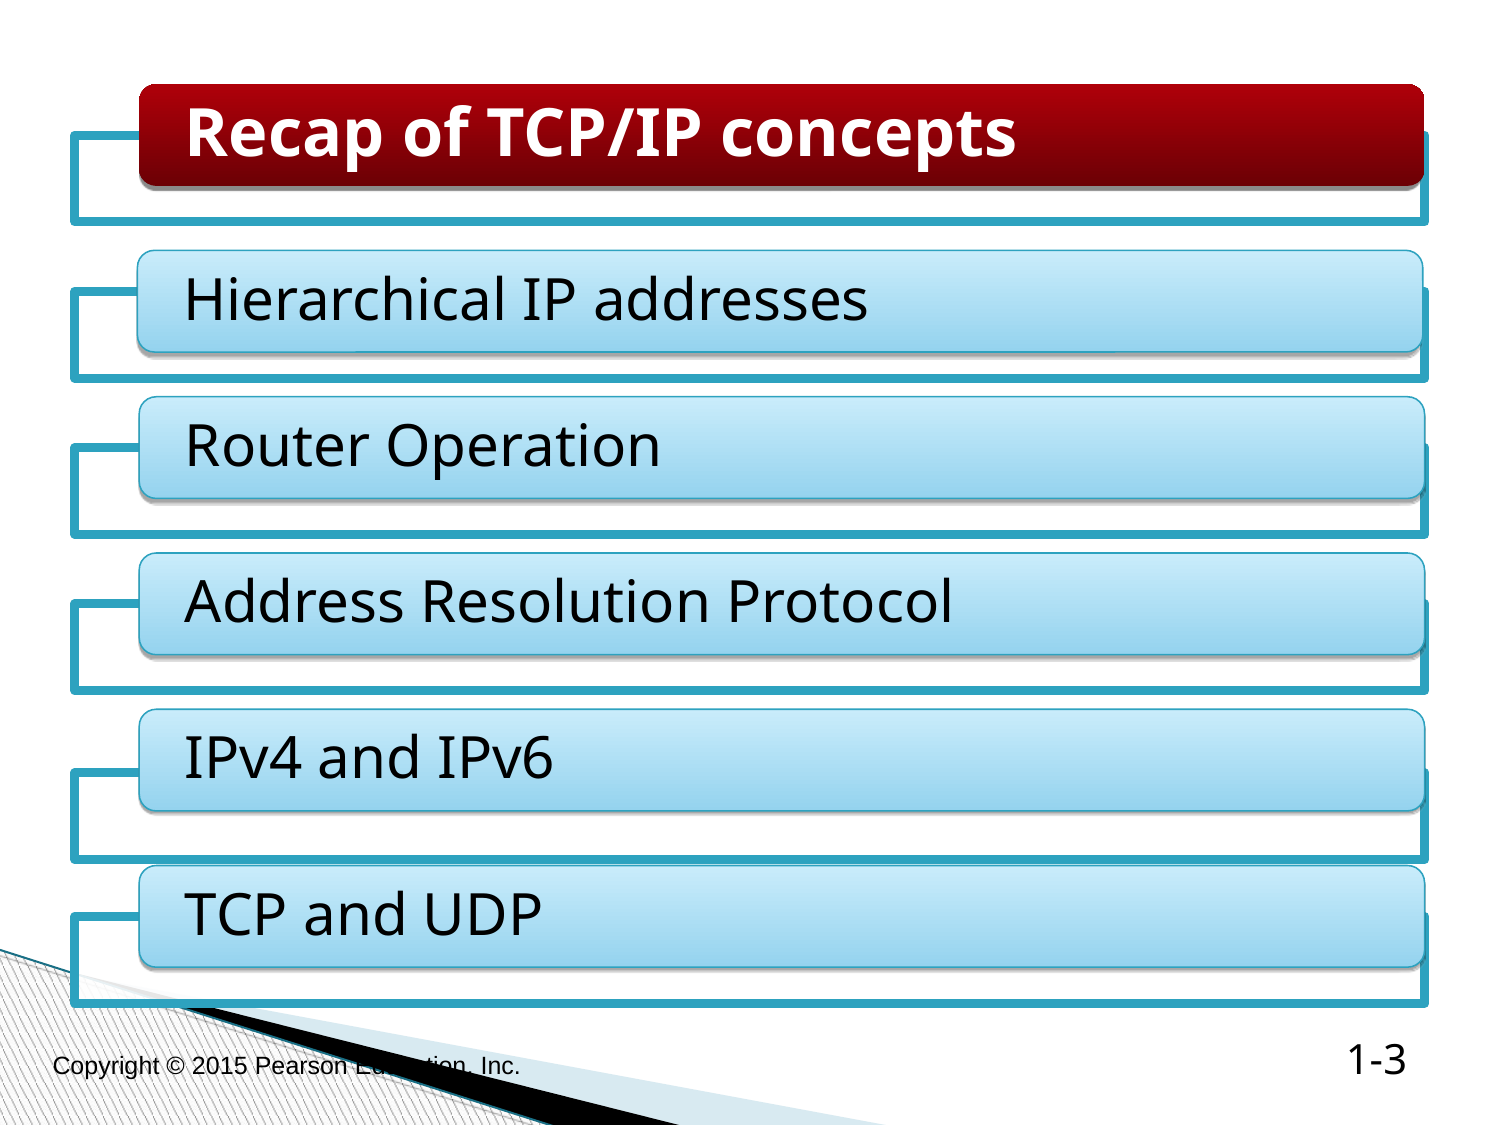

Recap of TCP/IP concepts
Hierarchical IP addresses
Router Operation
Address Resolution Protocol
IPv4 and IPv6
TCP and UDP
Copyright © 2015 Pearson Education, Inc.